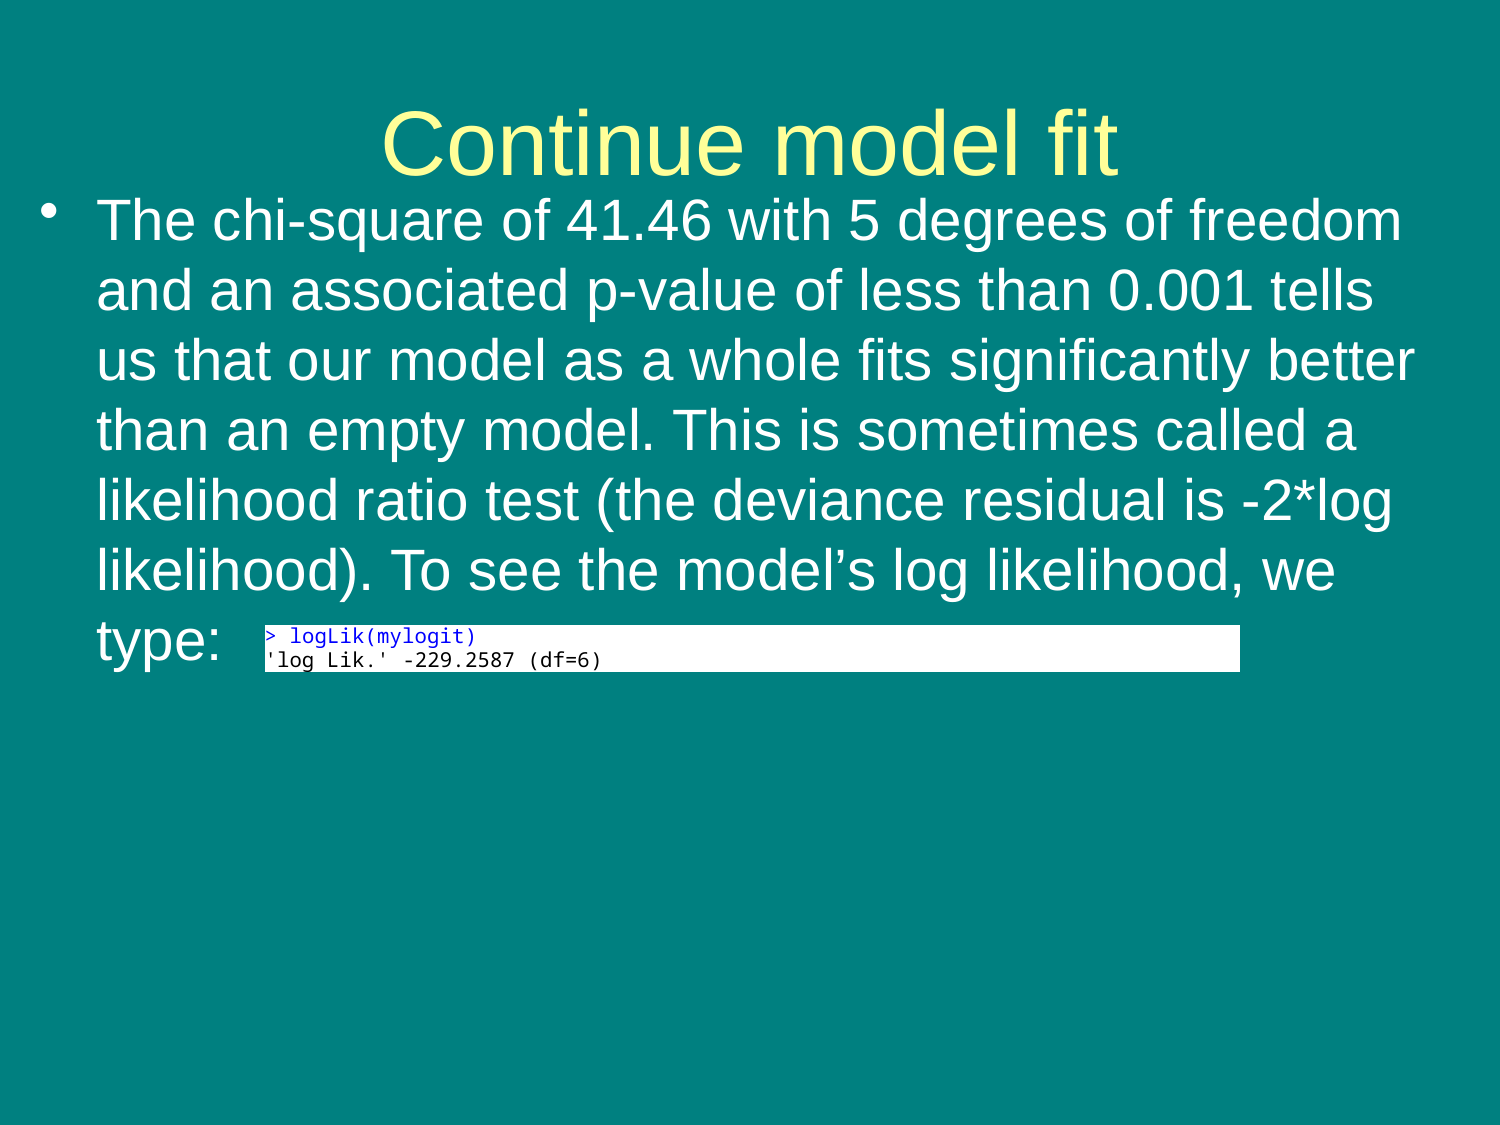

# Continue model fit
The chi-square of 41.46 with 5 degrees of freedom and an associated p-value of less than 0.001 tells us that our model as a whole fits significantly better than an empty model. This is sometimes called a likelihood ratio test (the deviance residual is -2*log likelihood). To see the model’s log likelihood, we type: